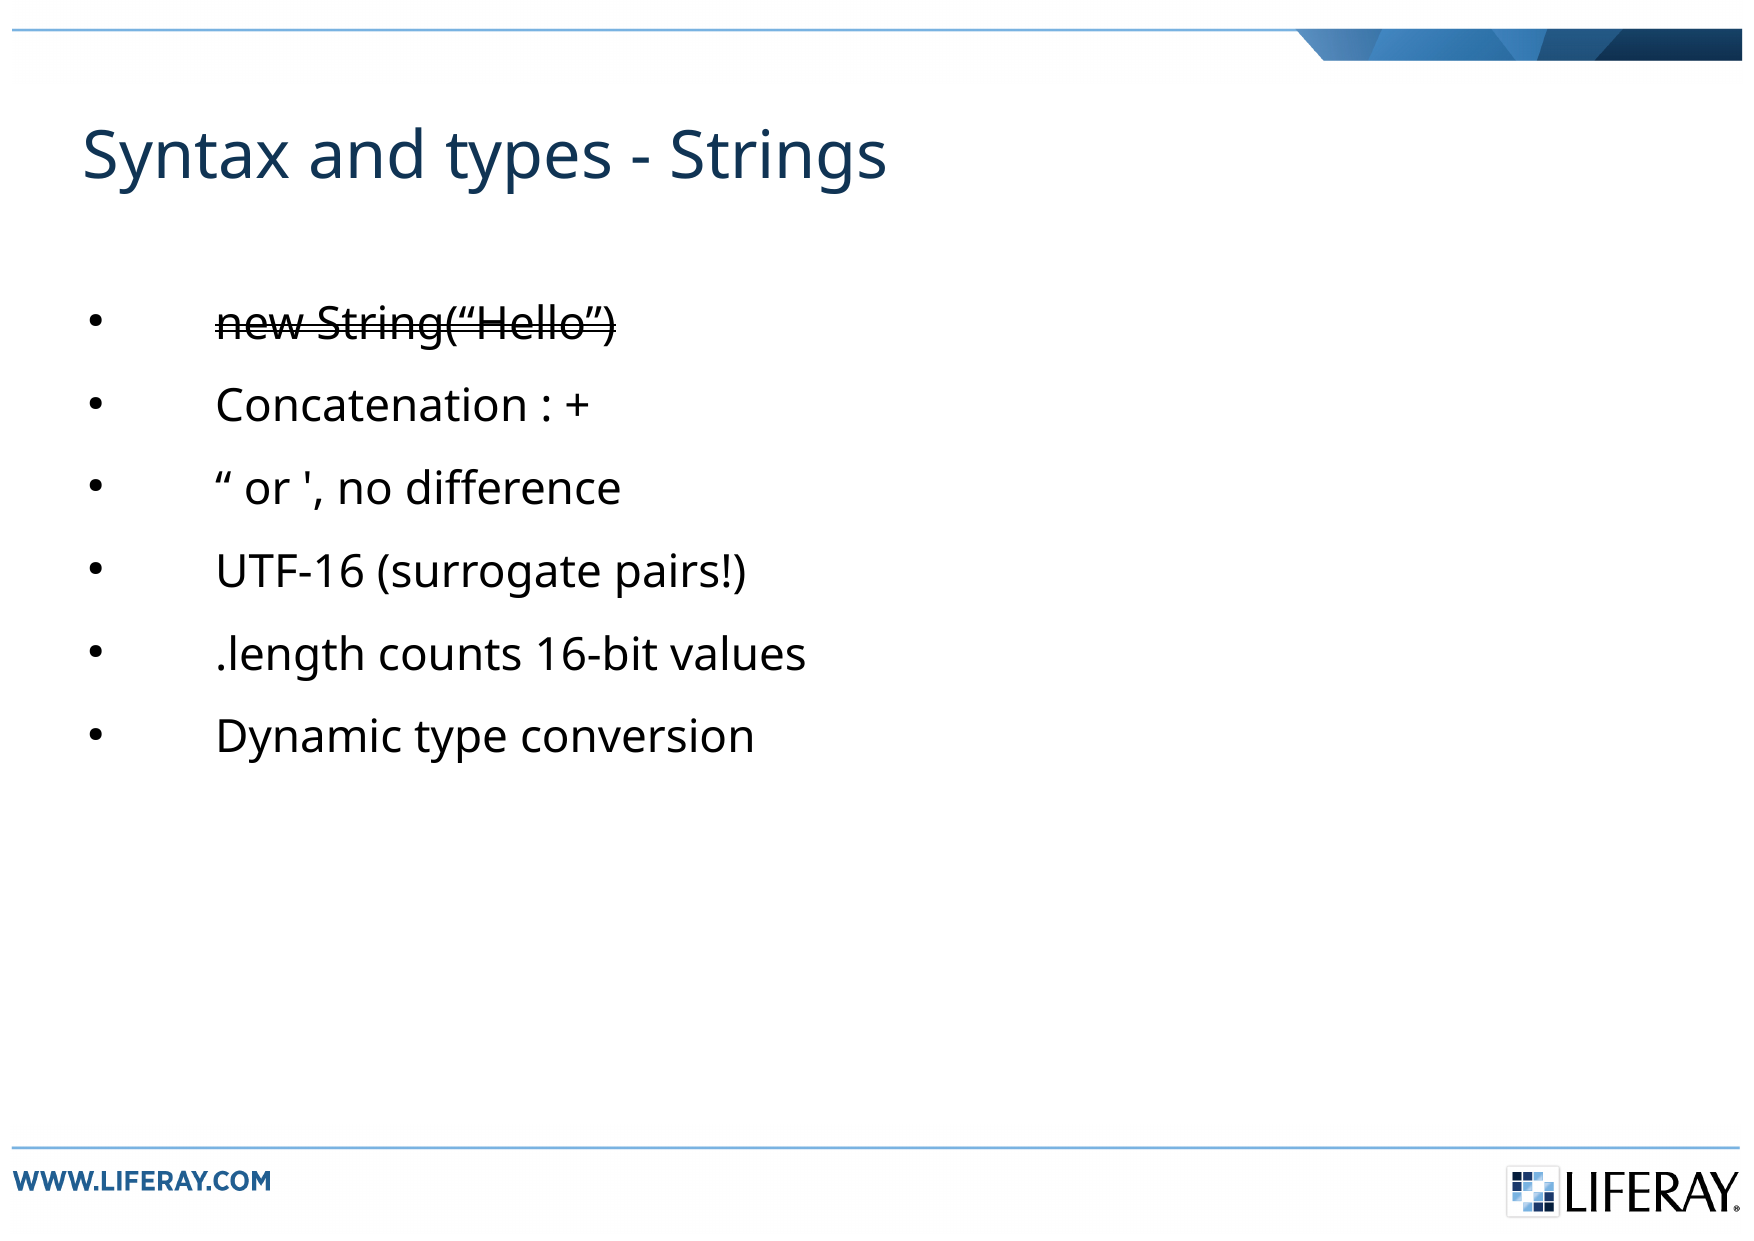

# Syntax and types - Strings
new String(“Hello”)
Concatenation : +
“ or ', no difference
UTF-16 (surrogate pairs!)
.length counts 16-bit values
Dynamic type conversion